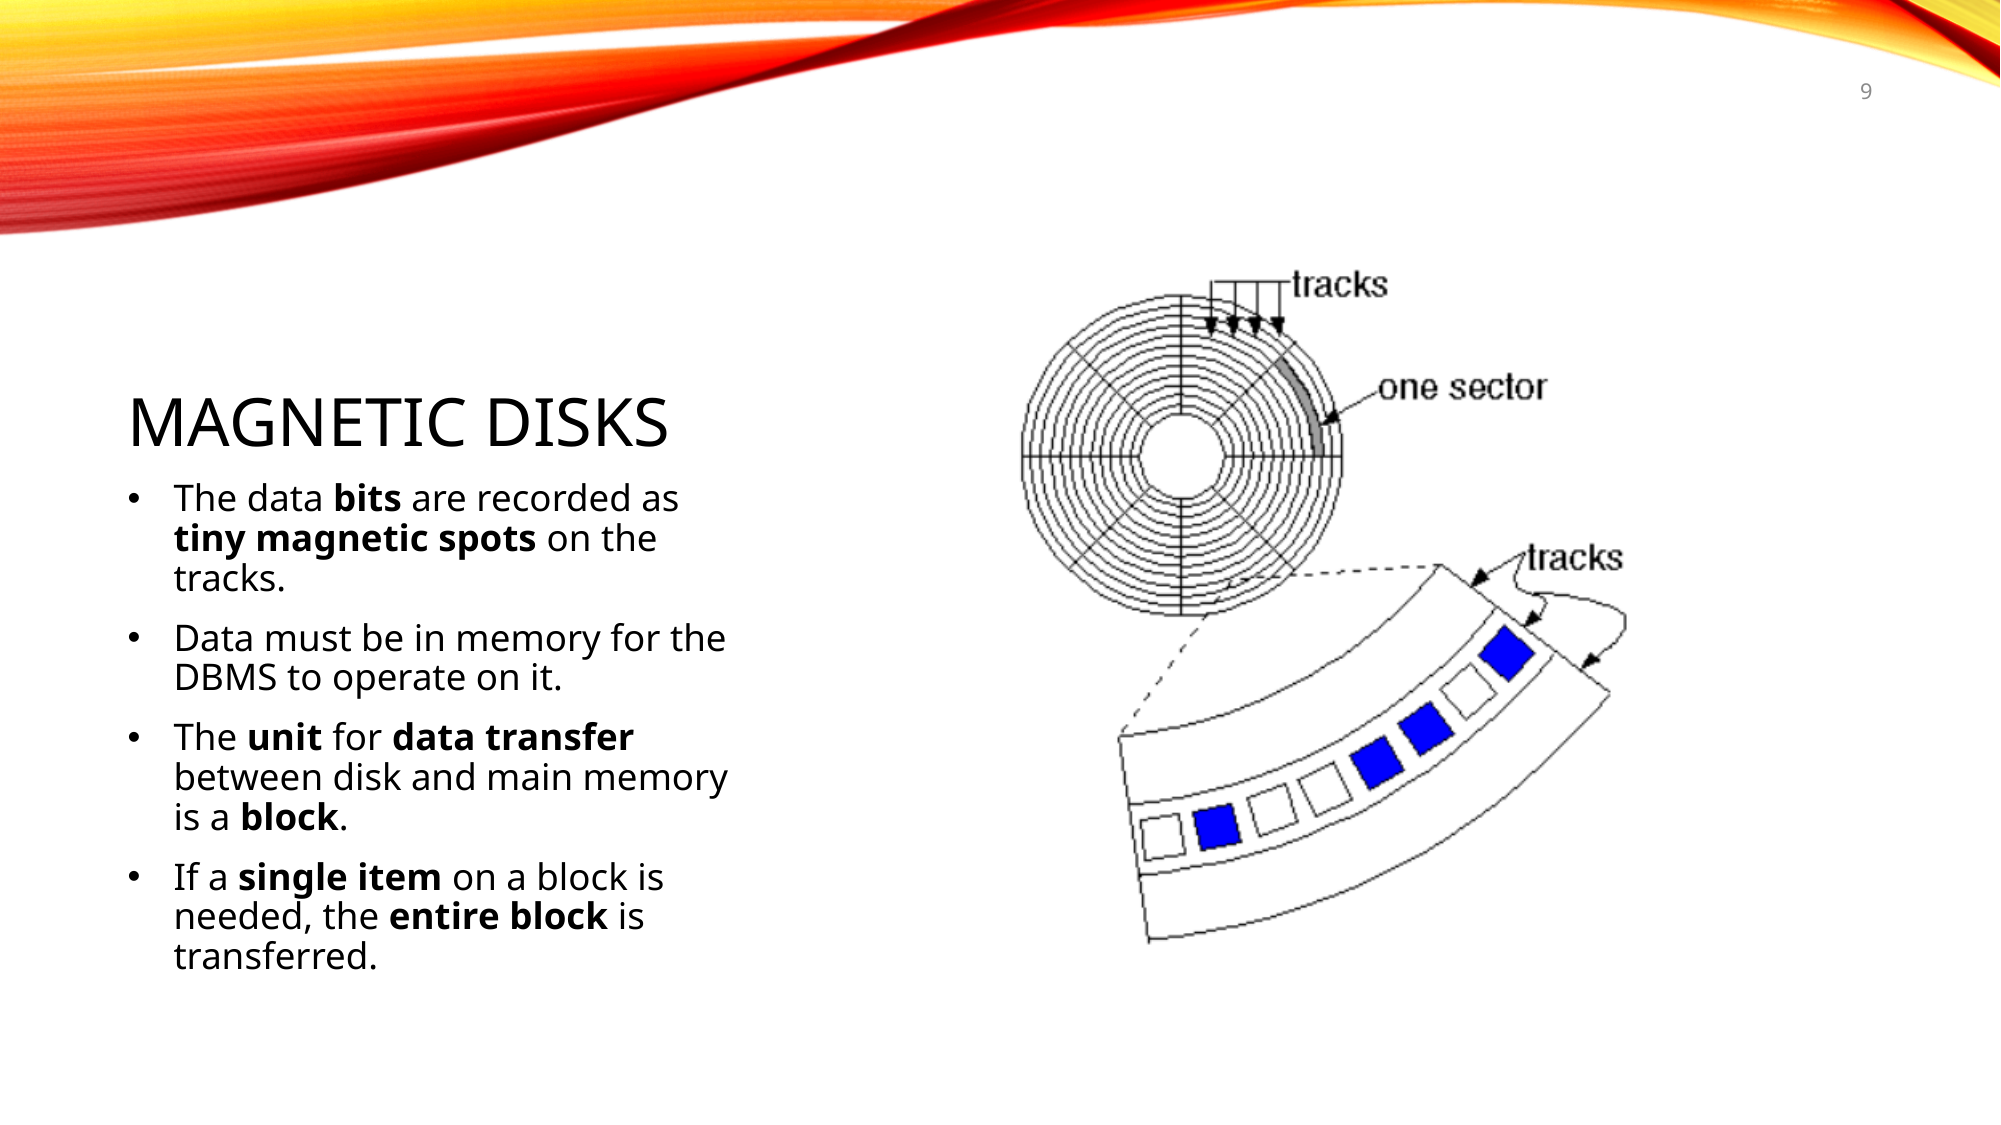

# Magnetic disks
The data bits are recorded as tiny magnetic spots on the tracks.
Data must be in memory for the DBMS to operate on it.
The unit for data transfer between disk and main memory is a block.
If a single item on a block is needed, the entire block is transferred.